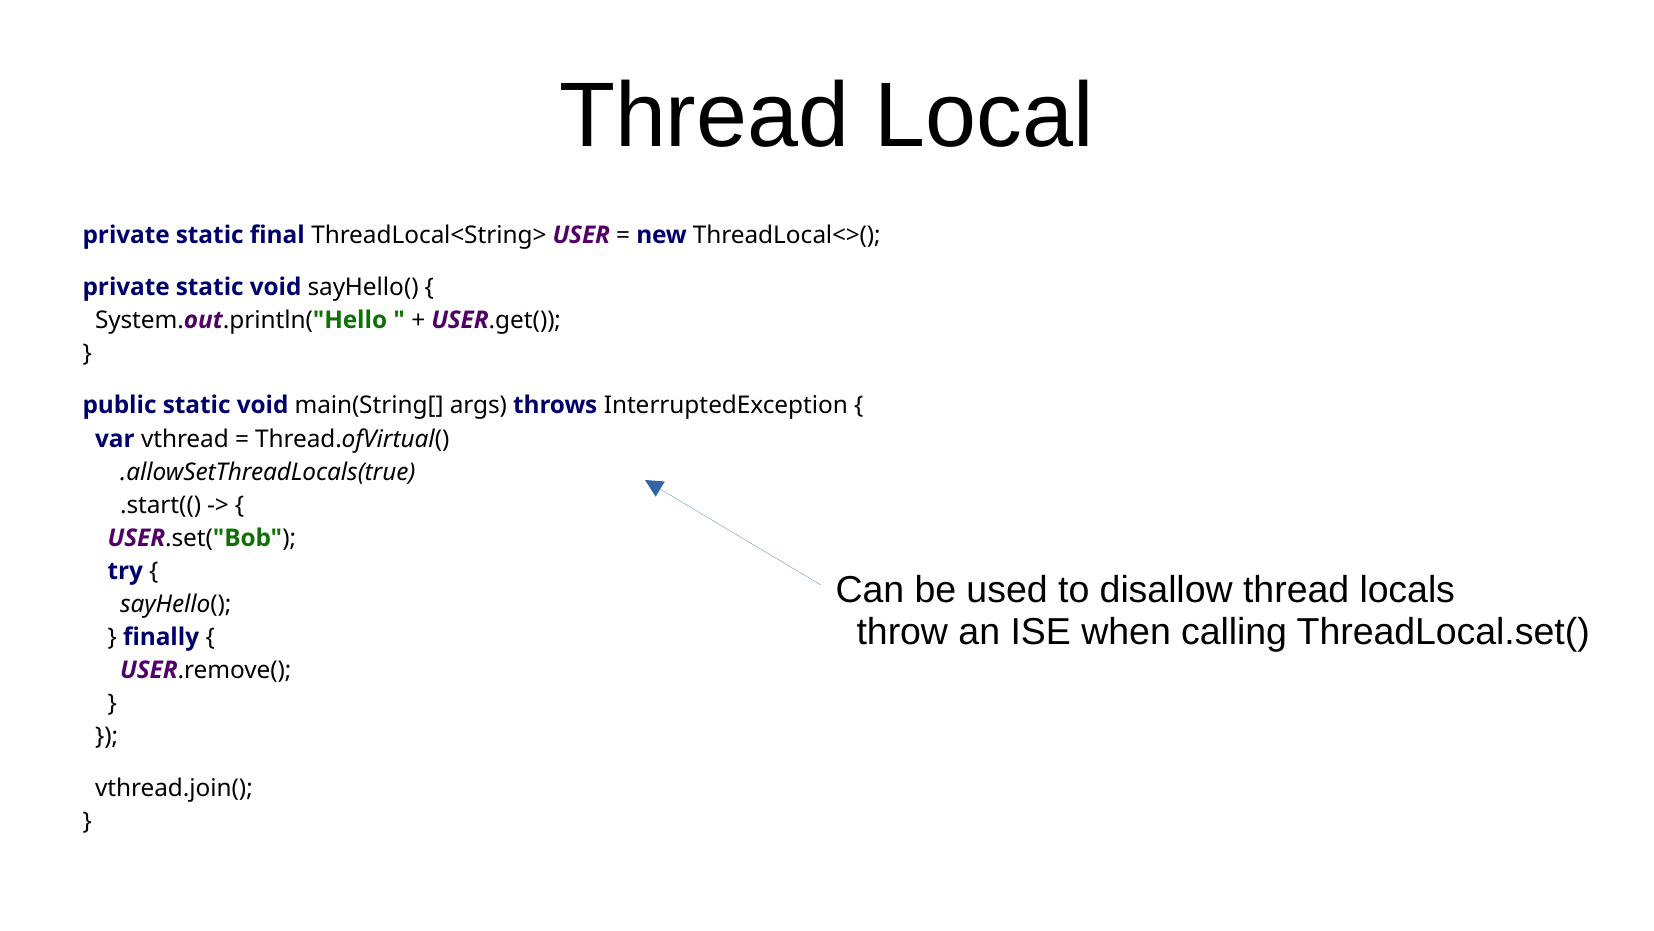

# Thread Local
private static final ThreadLocal<String> USER = new ThreadLocal<>();
private static void sayHello() {
 System.out.println("Hello " + USER.get());
}
public static void main(String[] args) throws InterruptedException {
 var vthread = Thread.ofVirtual()
 .allowSetThreadLocals(true)
 .start(() -> {
 USER.set("Bob");
 try {
 sayHello();
 } finally {
 USER.remove();
 }
 });
 vthread.join();
}
Can be used to disallow thread locals
 throw an ISE when calling ThreadLocal.set()